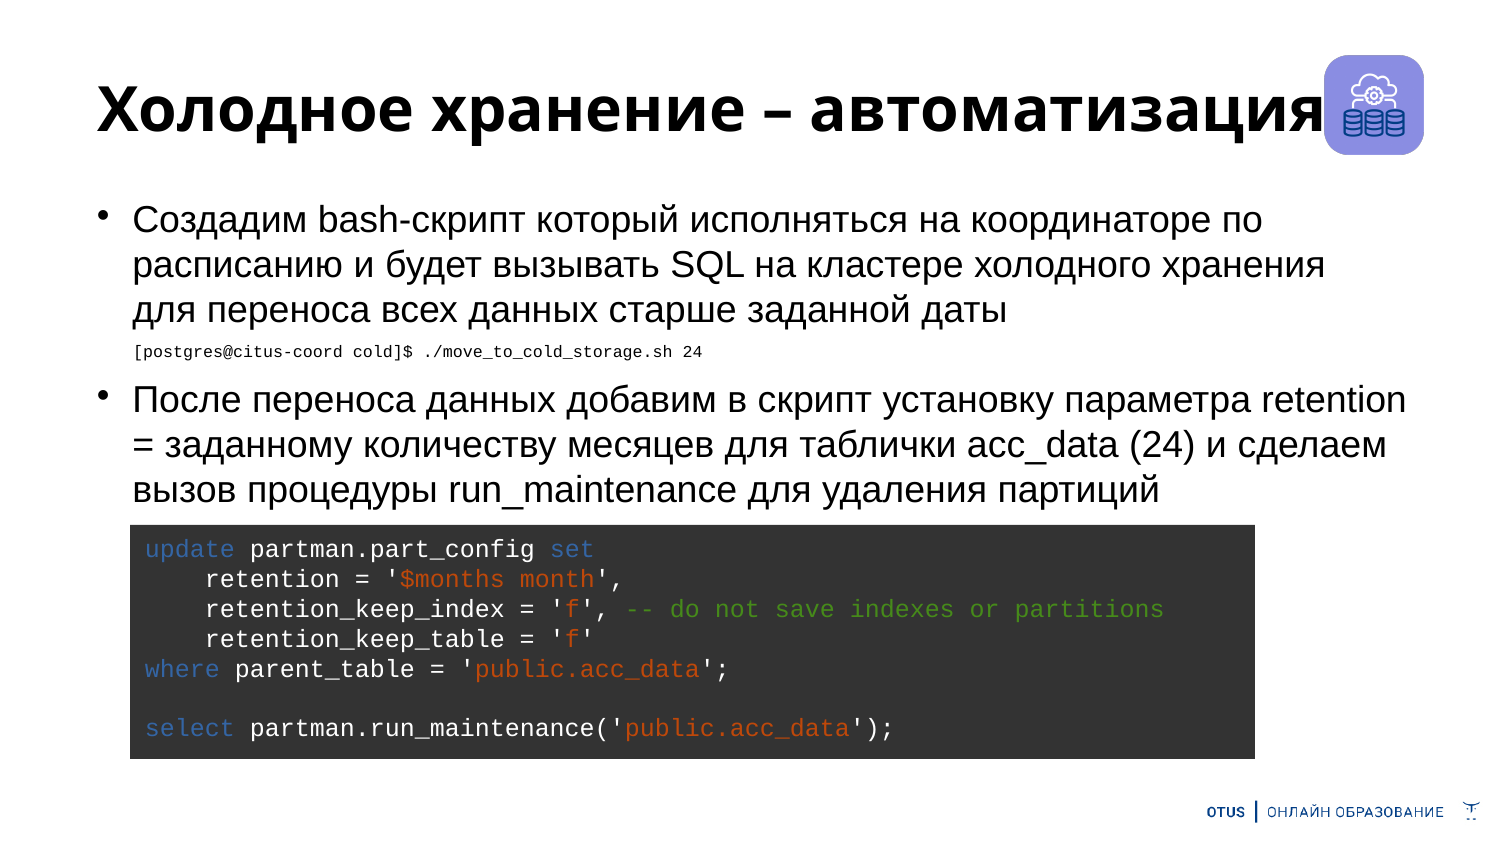

# Холодное хранение – автоматизация
Создадим bash-скрипт который исполняться на координаторе по расписанию и будет вызывать SQL на кластере холодного хранения
для переноса всех данных старше заданной даты
После переноса данных добавим в скрипт установку параметра retention = заданному количеству месяцев для таблички acc_data (24) и сделаем вызов процедуры run_maintenance для удаления партиций
[postgres@citus-coord cold]$ ./move_to_cold_storage.sh 24
update partman.part_config set
 retention = '$months month',
 retention_keep_index = 'f', -- do not save indexes or partitions
 retention_keep_table = 'f'
where parent_table = 'public.acc_data';
select partman.run_maintenance('public.acc_data');